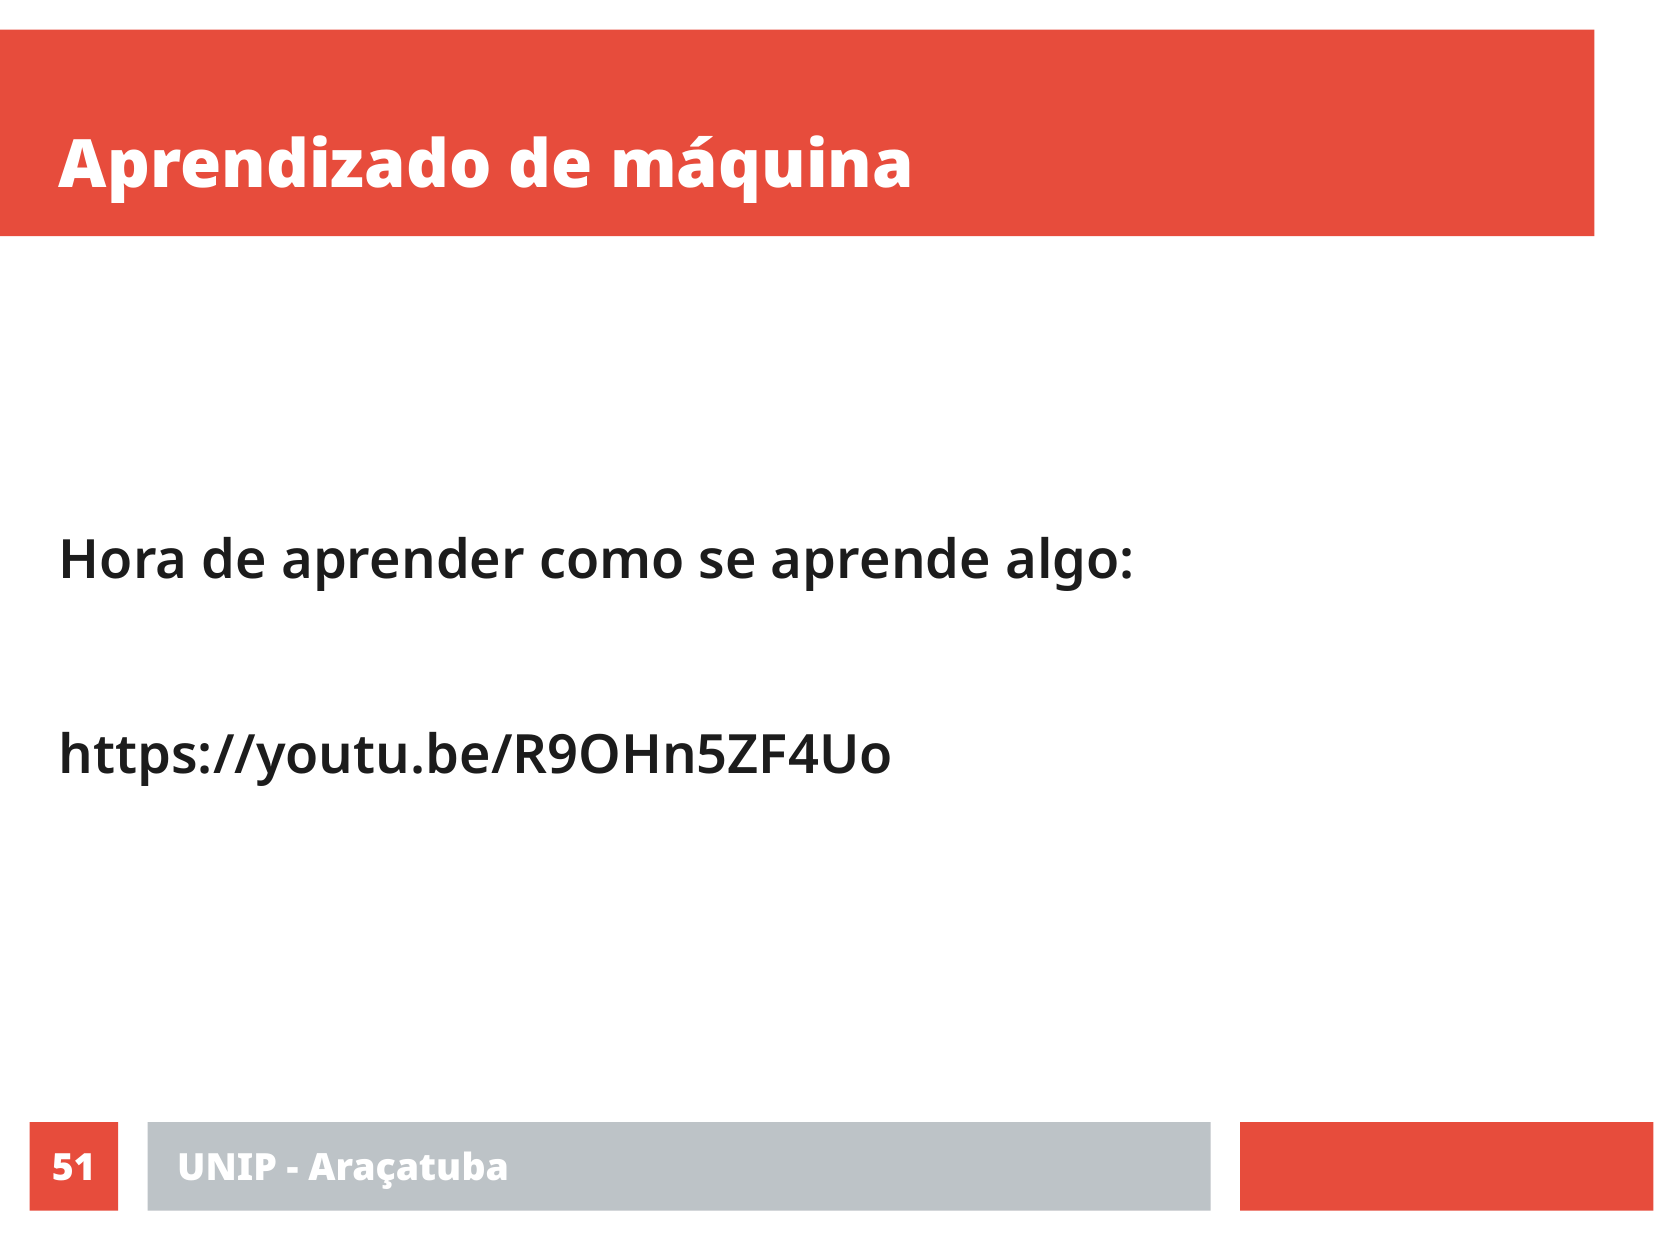

# Aprendizado de máquina
Hora de aprender como se aprende algo:
https://youtu.be/R9OHn5ZF4Uo
51
UNIP - Araçatuba